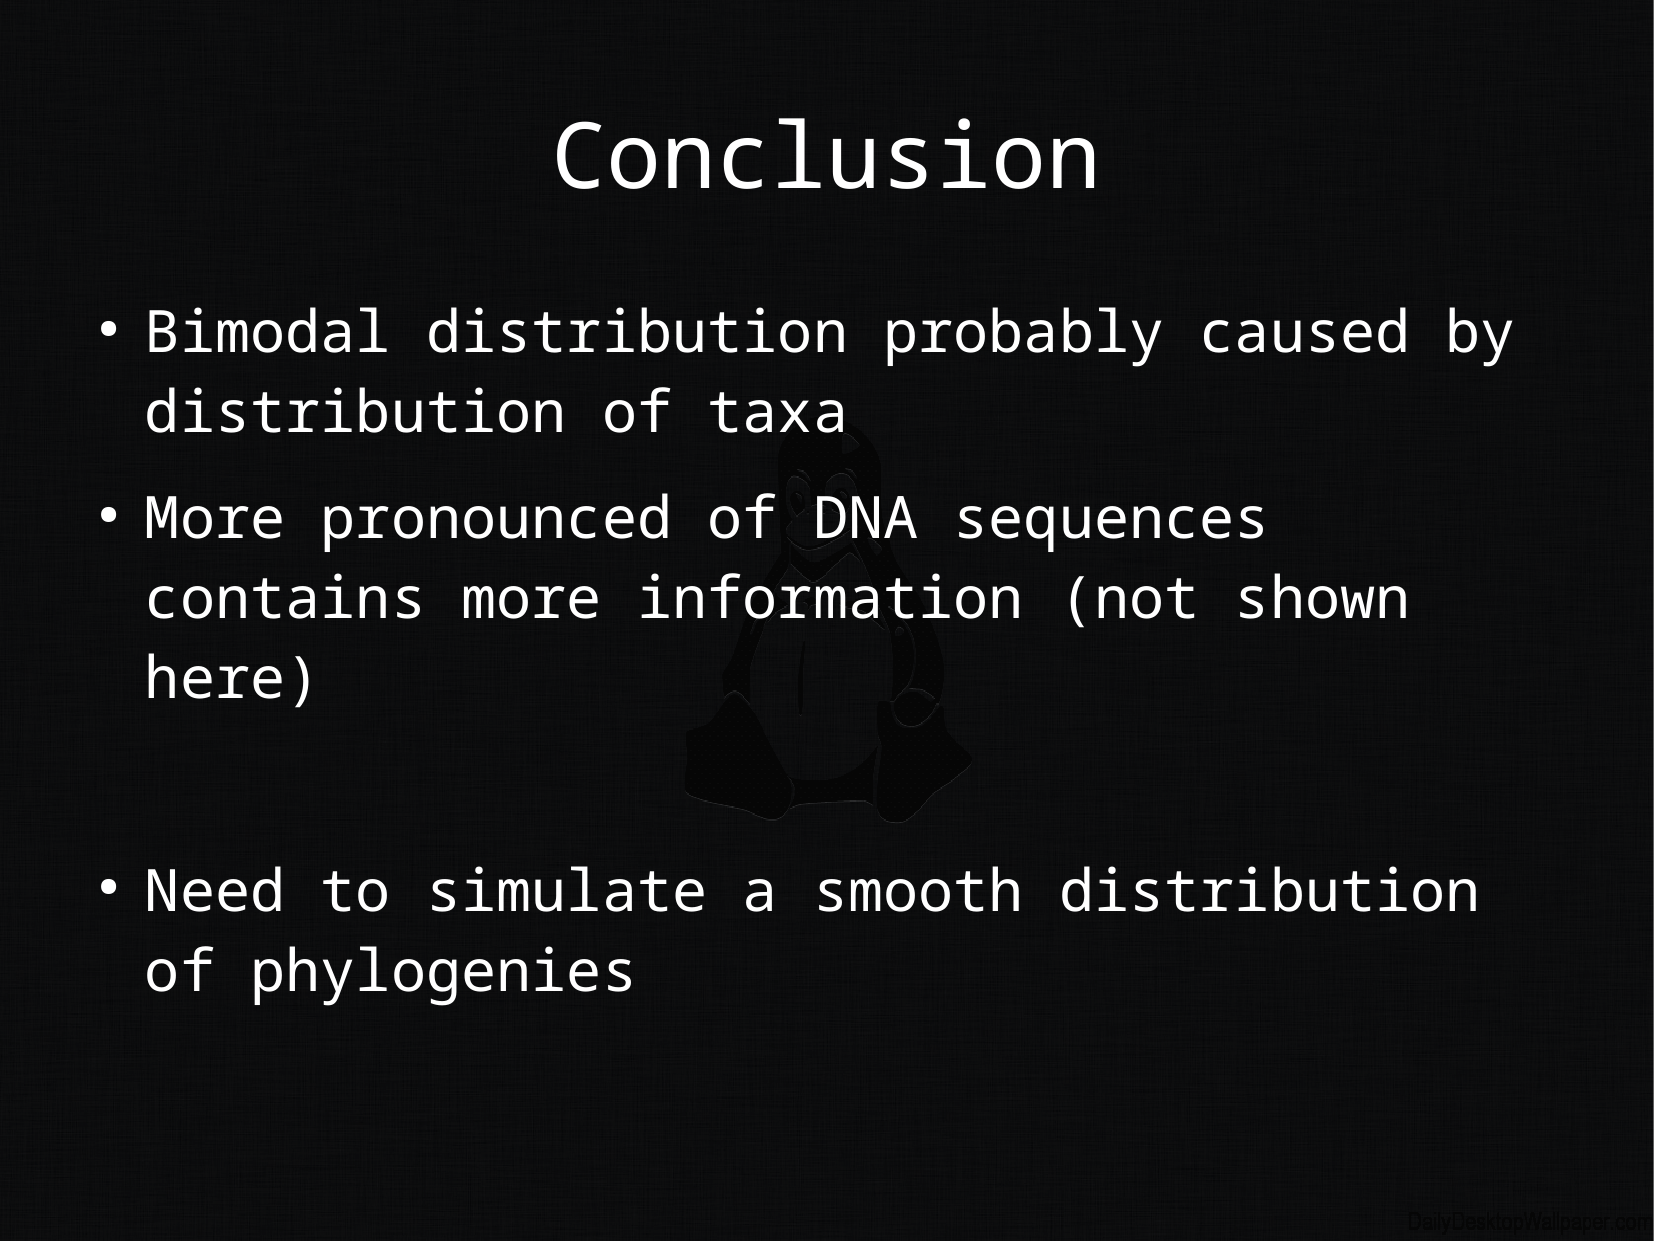

# Conclusion
Bimodal distribution probably caused by distribution of taxa
More pronounced of DNA sequences contains more information (not shown here)
Need to simulate a smooth distribution of phylogenies